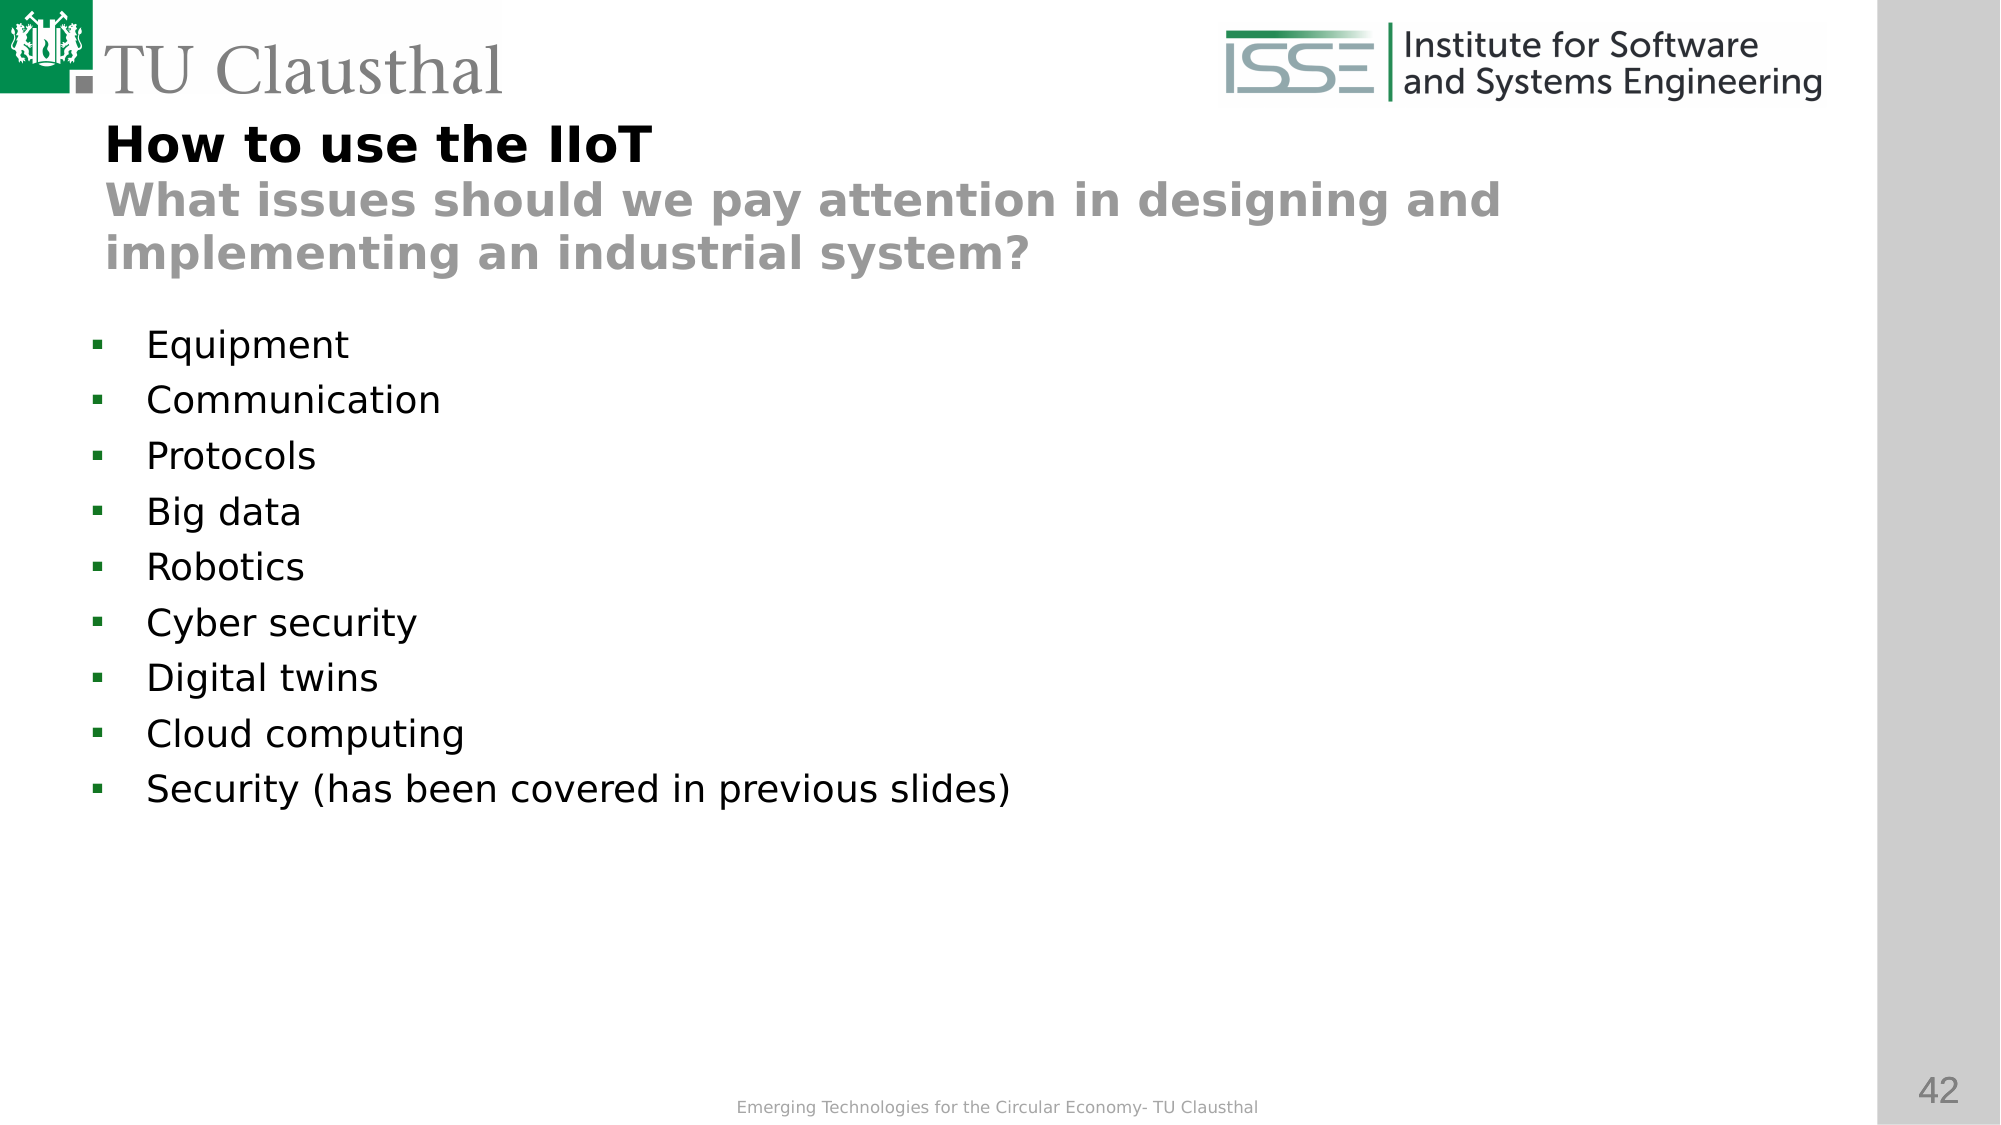

# How to use the IIoT What issues should we pay attention in designing and implementing an industrial system?
Equipment
Communication
Protocols
Big data
Robotics
Cyber security
Digital twins
Cloud computing
Security (has been covered in previous slides)